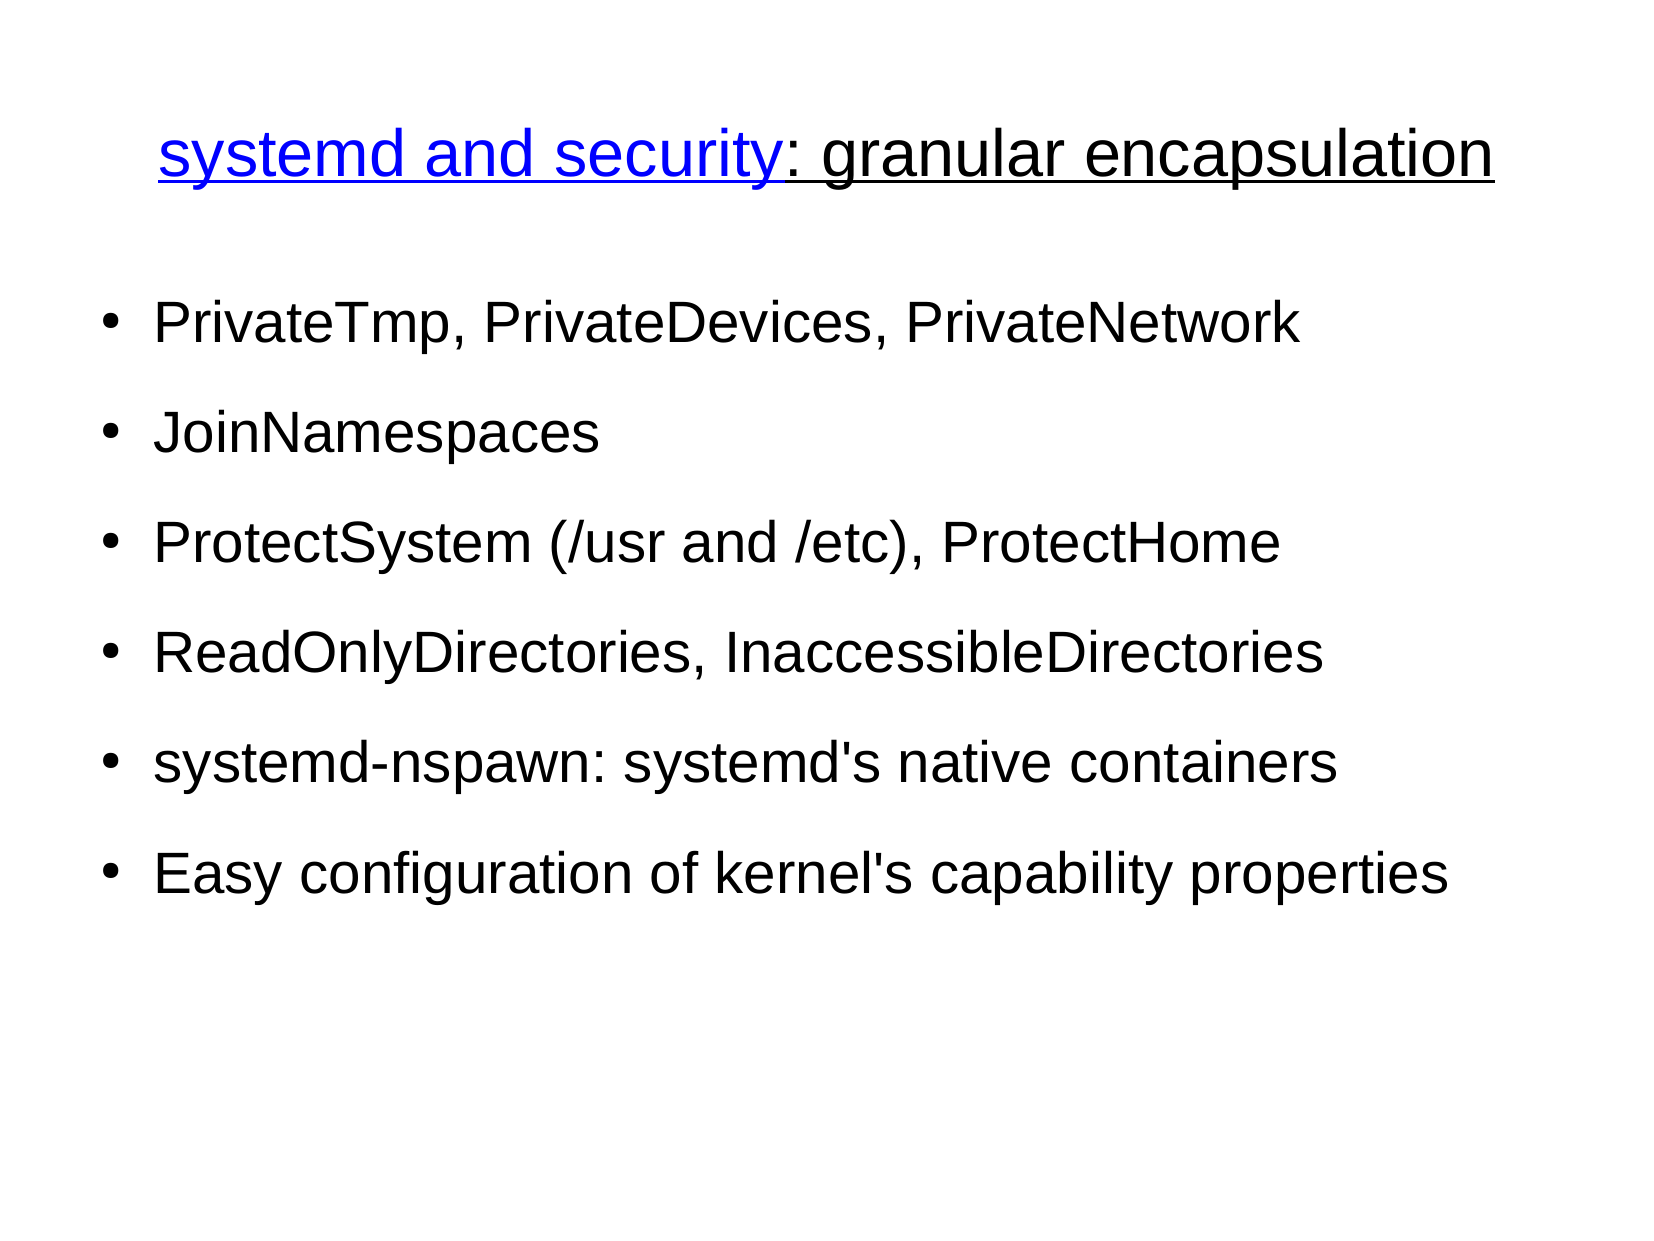

# systemd and security: granular encapsulation
PrivateTmp, PrivateDevices, PrivateNetwork
JoinNamespaces
ProtectSystem (/usr and /etc), ProtectHome
ReadOnlyDirectories, InaccessibleDirectories
systemd-nspawn: systemd's native containers
Easy configuration of kernel's capability properties